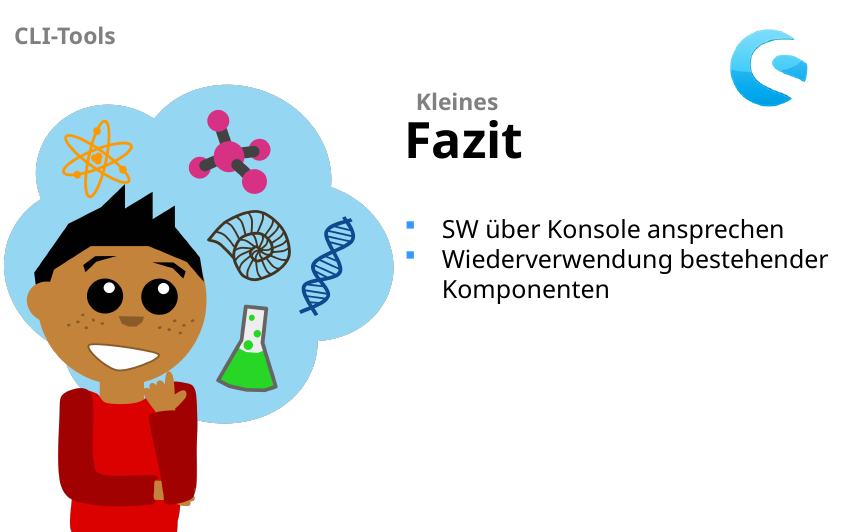

CLI-Tools
# Kleines
Fazit
SW über Konsole ansprechen
Wiederverwendung bestehender Komponenten